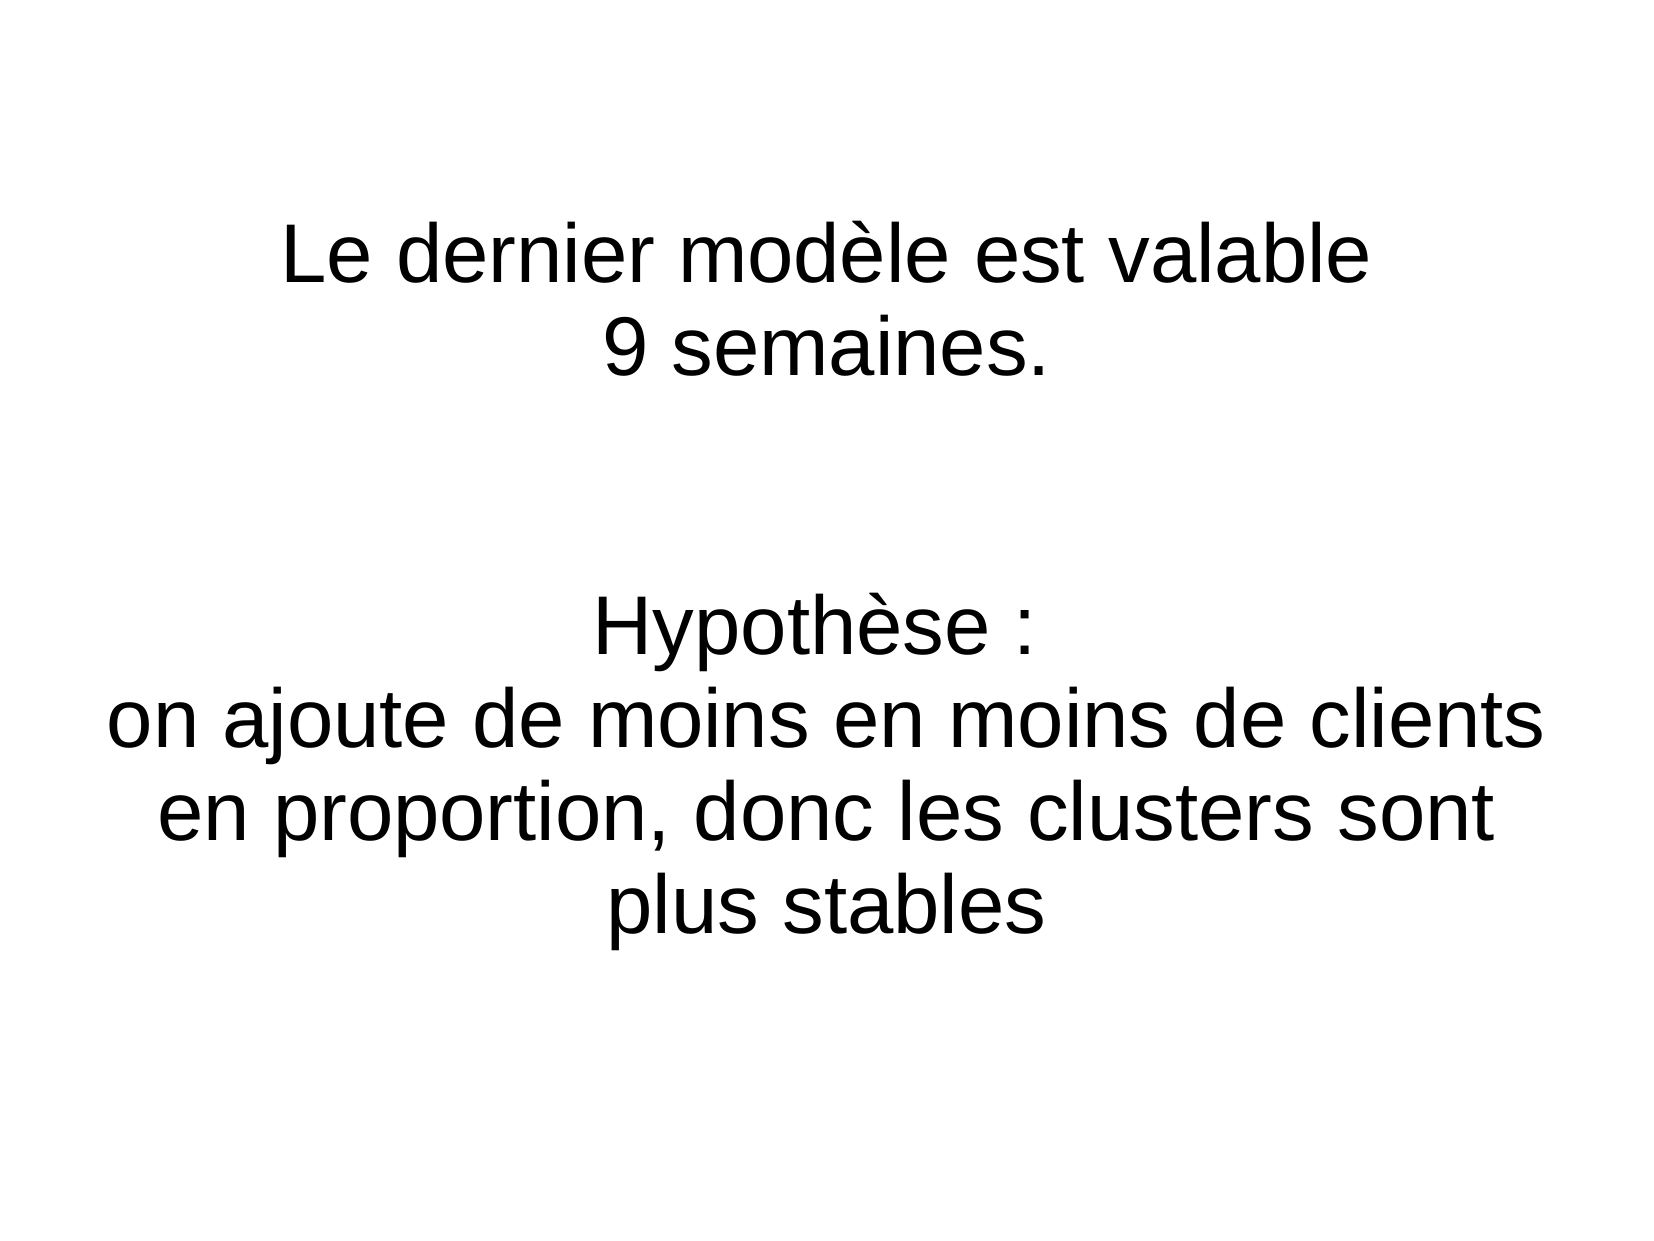

# Le dernier modèle est valable 9 semaines.
Hypothèse :
on ajoute de moins en moins de clients en proportion, donc les clusters sont plus stables